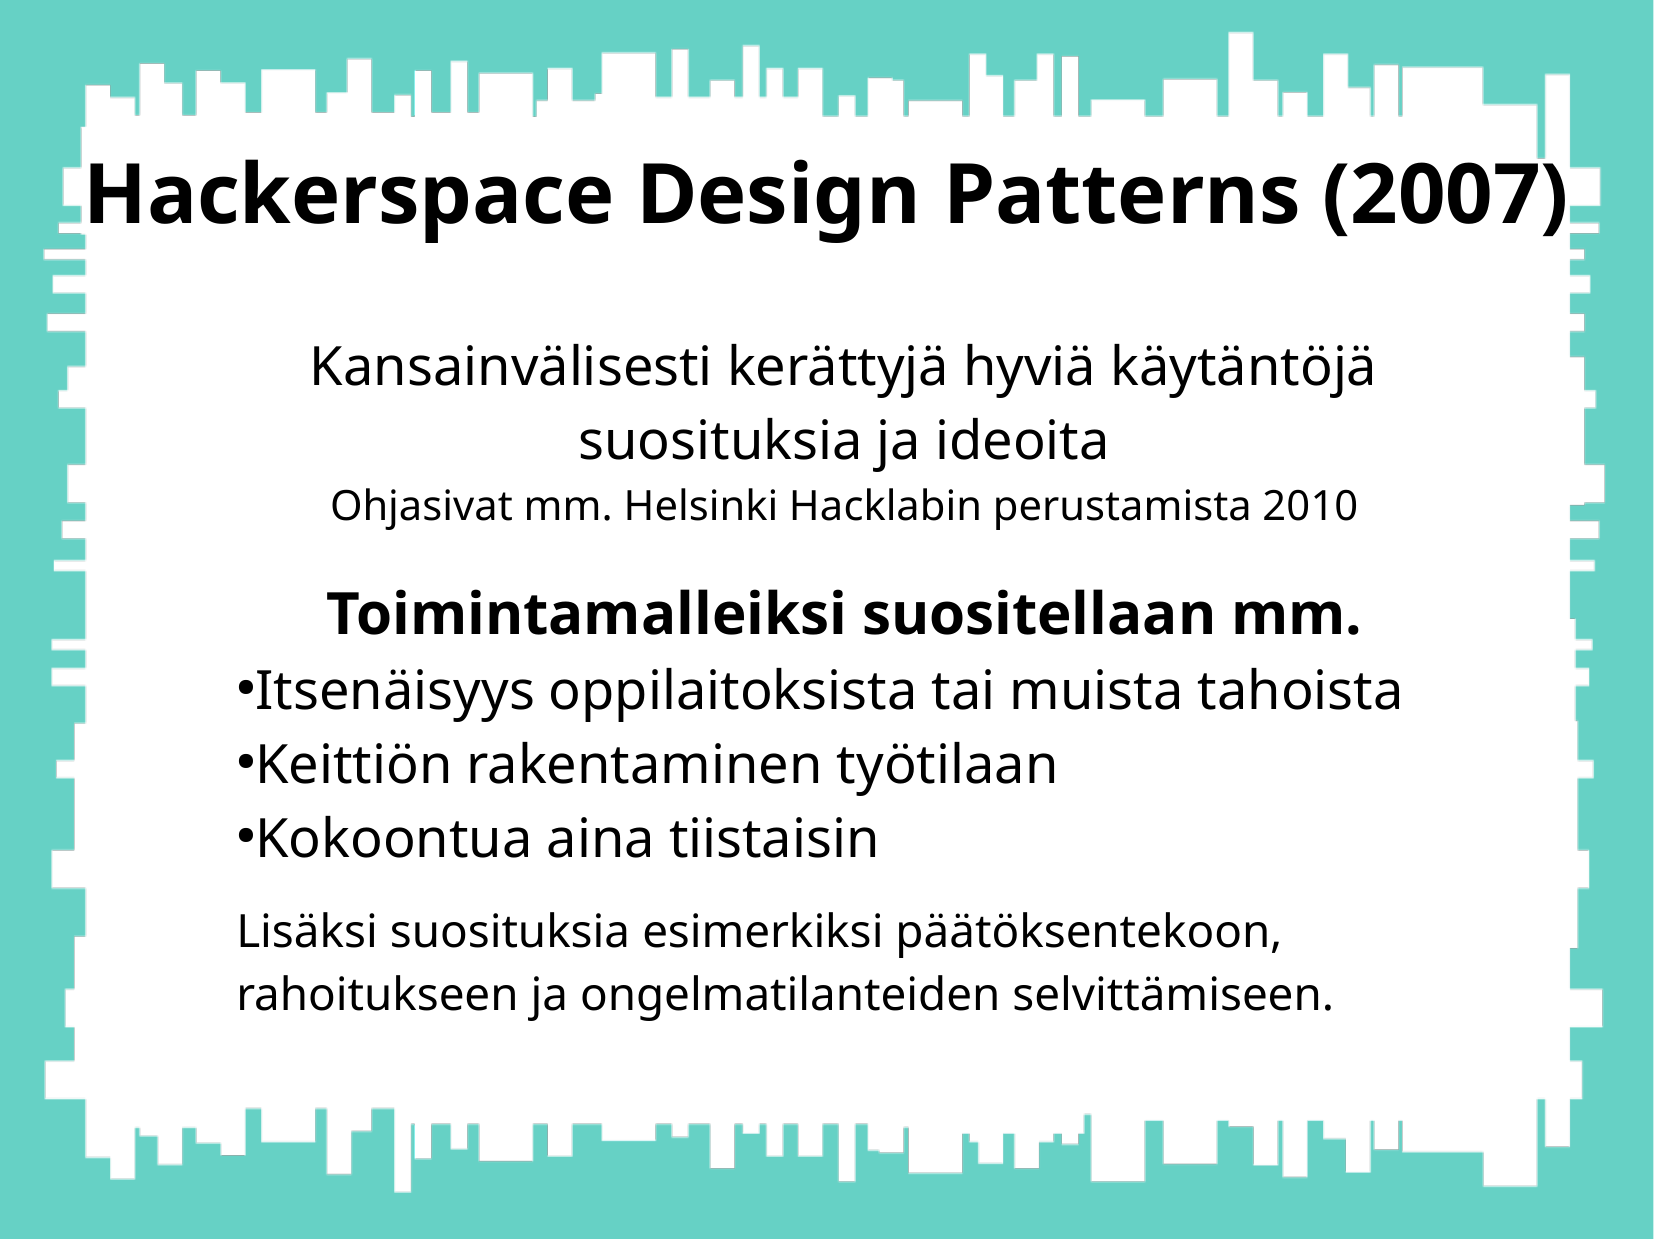

# Hackerspace Design Patterns (2007)
Kansainvälisesti kerättyjä hyviä käytäntöjä
suosituksia ja ideoita
Ohjasivat mm. Helsinki Hacklabin perustamista 2010
Toimintamalleiksi suositellaan mm.
Itsenäisyys oppilaitoksista tai muista tahoista
Keittiön rakentaminen työtilaan
Kokoontua aina tiistaisin
Lisäksi suosituksia esimerkiksi päätöksentekoon, rahoitukseen ja ongelmatilanteiden selvittämiseen.